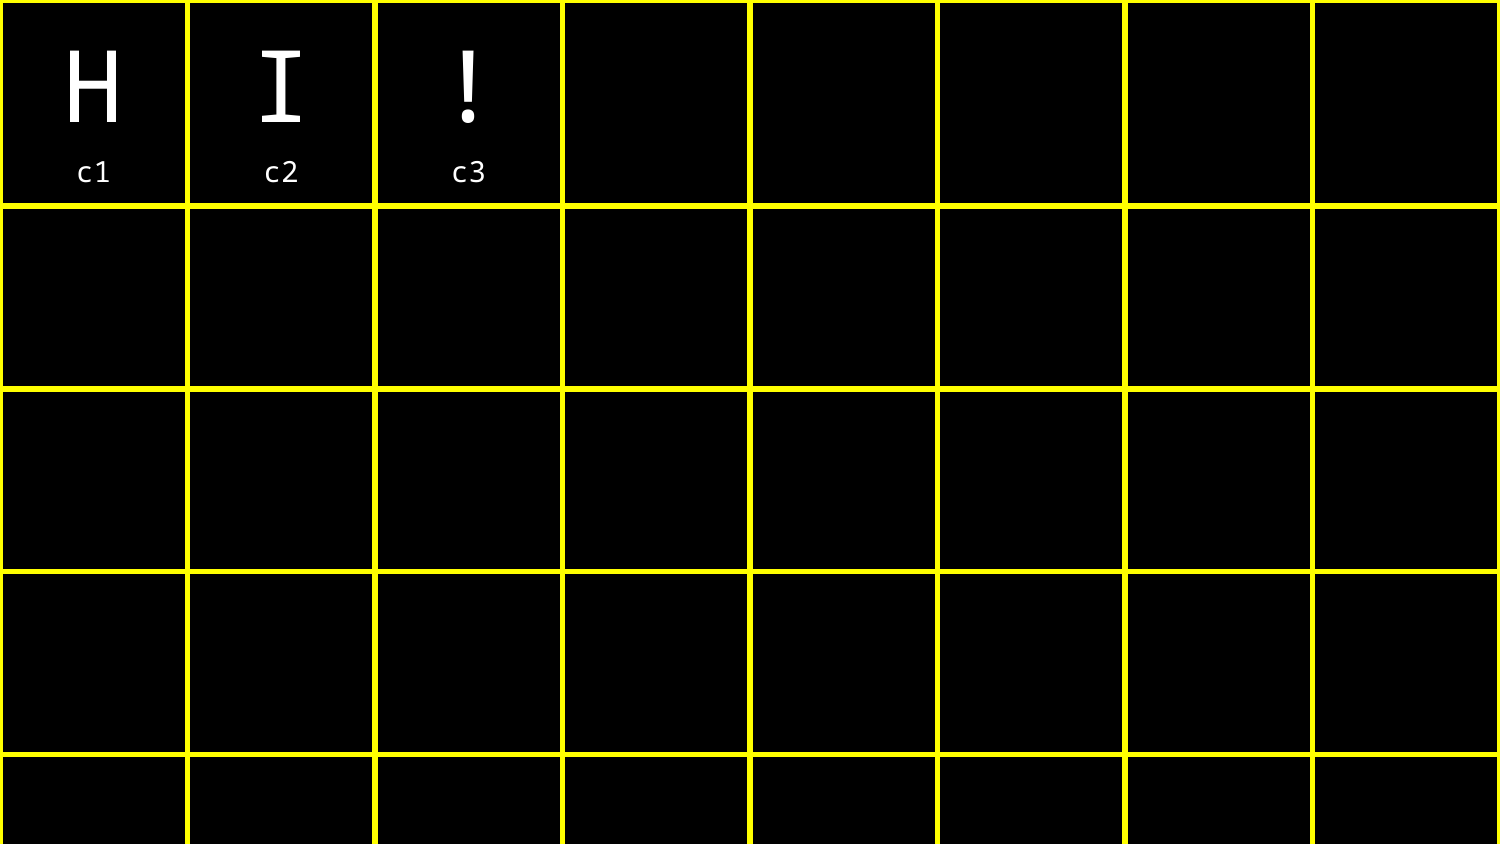

| H c1 | I c2 | ! c3 | | | | | |
| --- | --- | --- | --- | --- | --- | --- | --- |
| | | | | | | | |
| | | | | | | | |
| | | | | | | | |
| | | | | | | | |